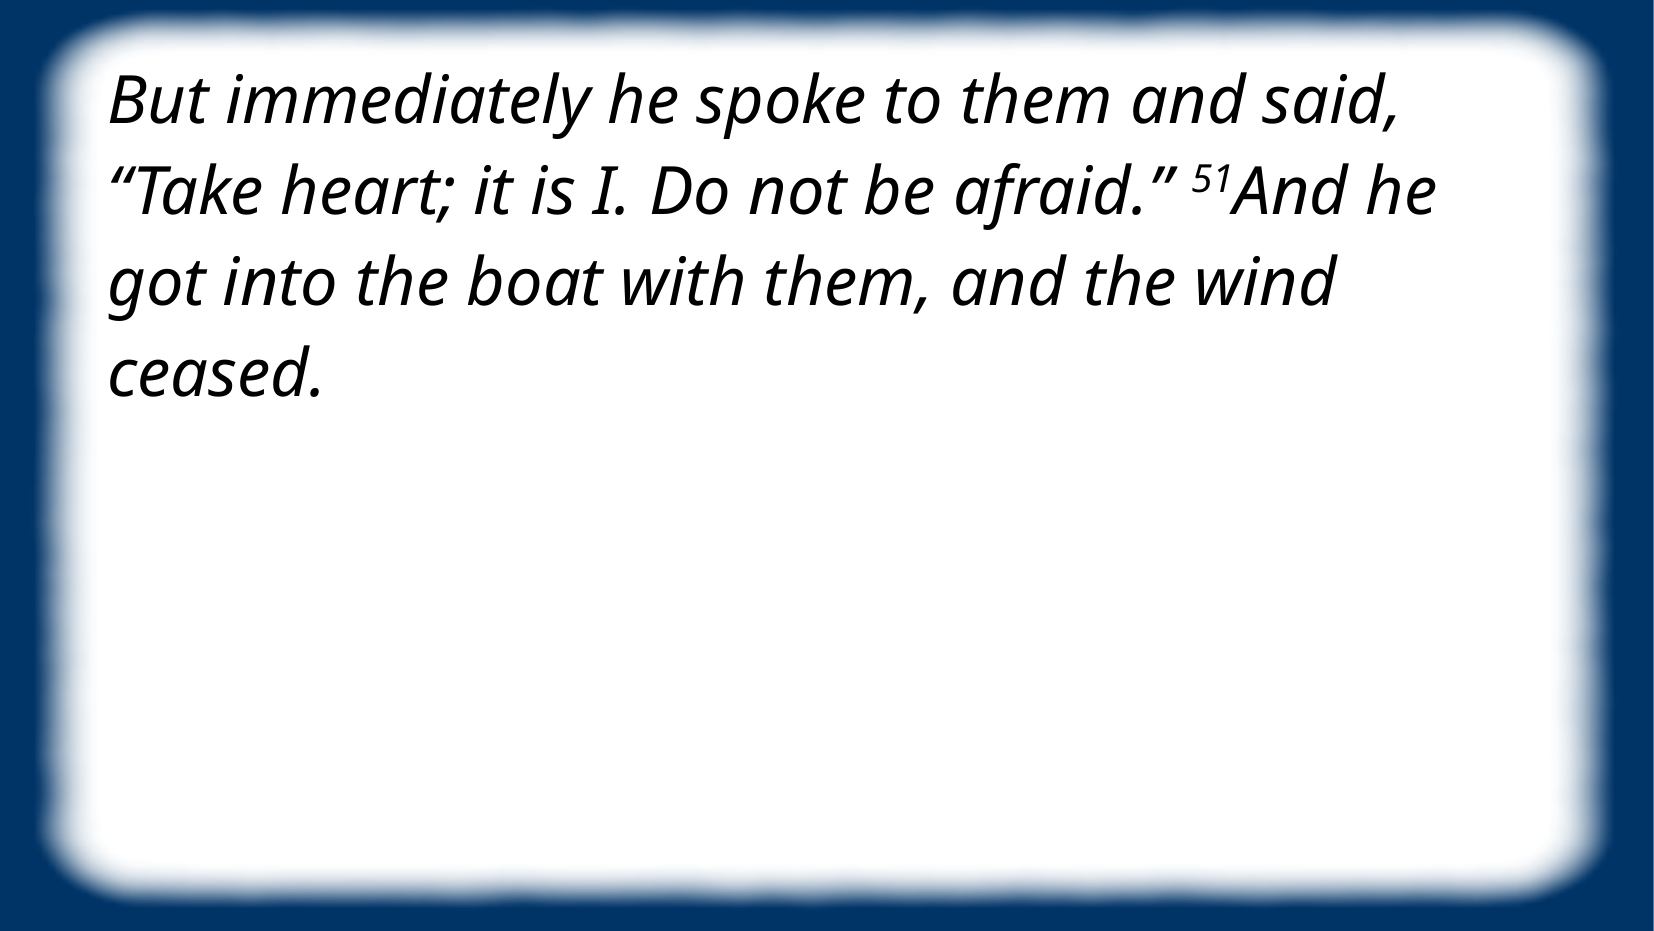

But immediately he spoke to them and said, “Take heart; it is I. Do not be afraid.” 51And he got into the boat with them, and the wind ceased.